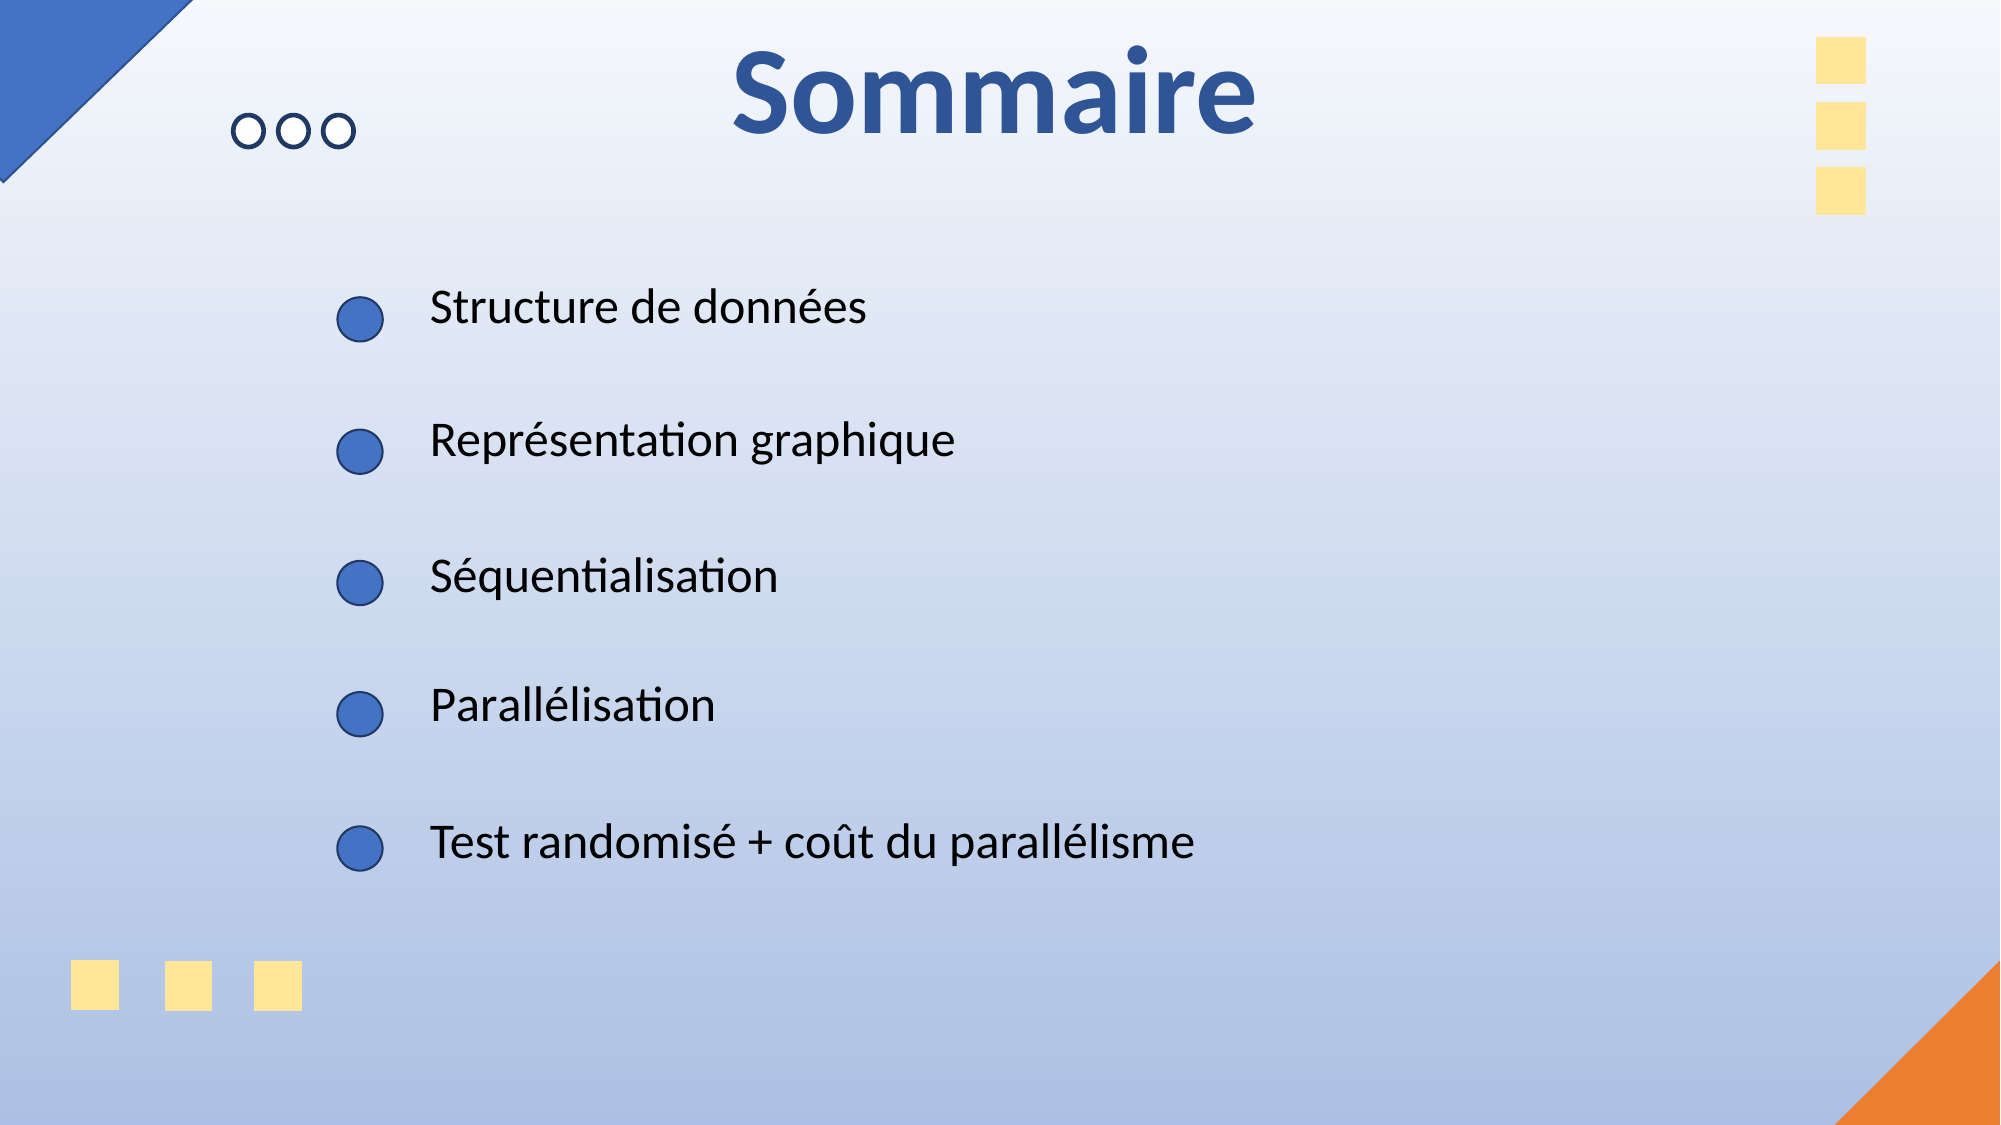

# Sommaire
Structure de données
Représentation graphique
Séquentialisation
Parallélisation
Test randomisé + coût du parallélisme